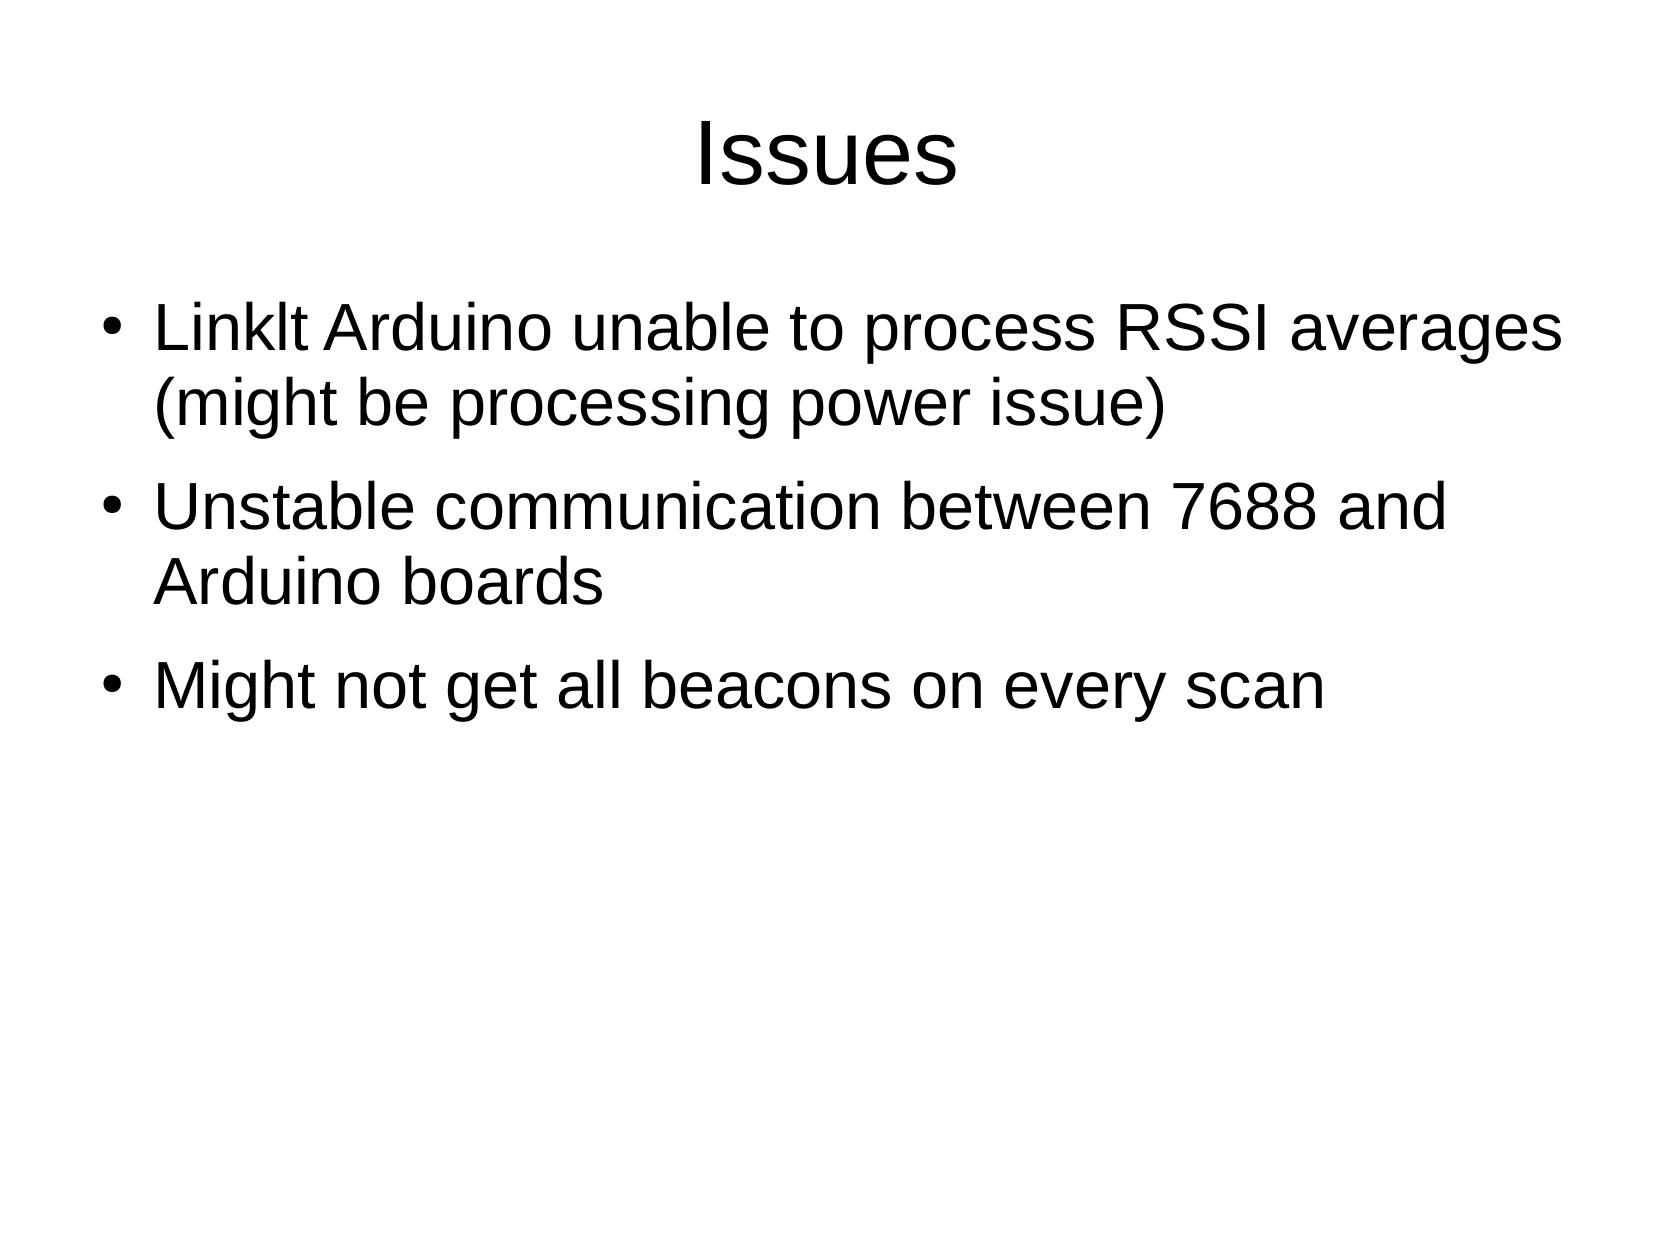

# Issues
Linklt Arduino unable to process RSSI averages (might be processing power issue)
Unstable communication between 7688 and Arduino boards
Might not get all beacons on every scan